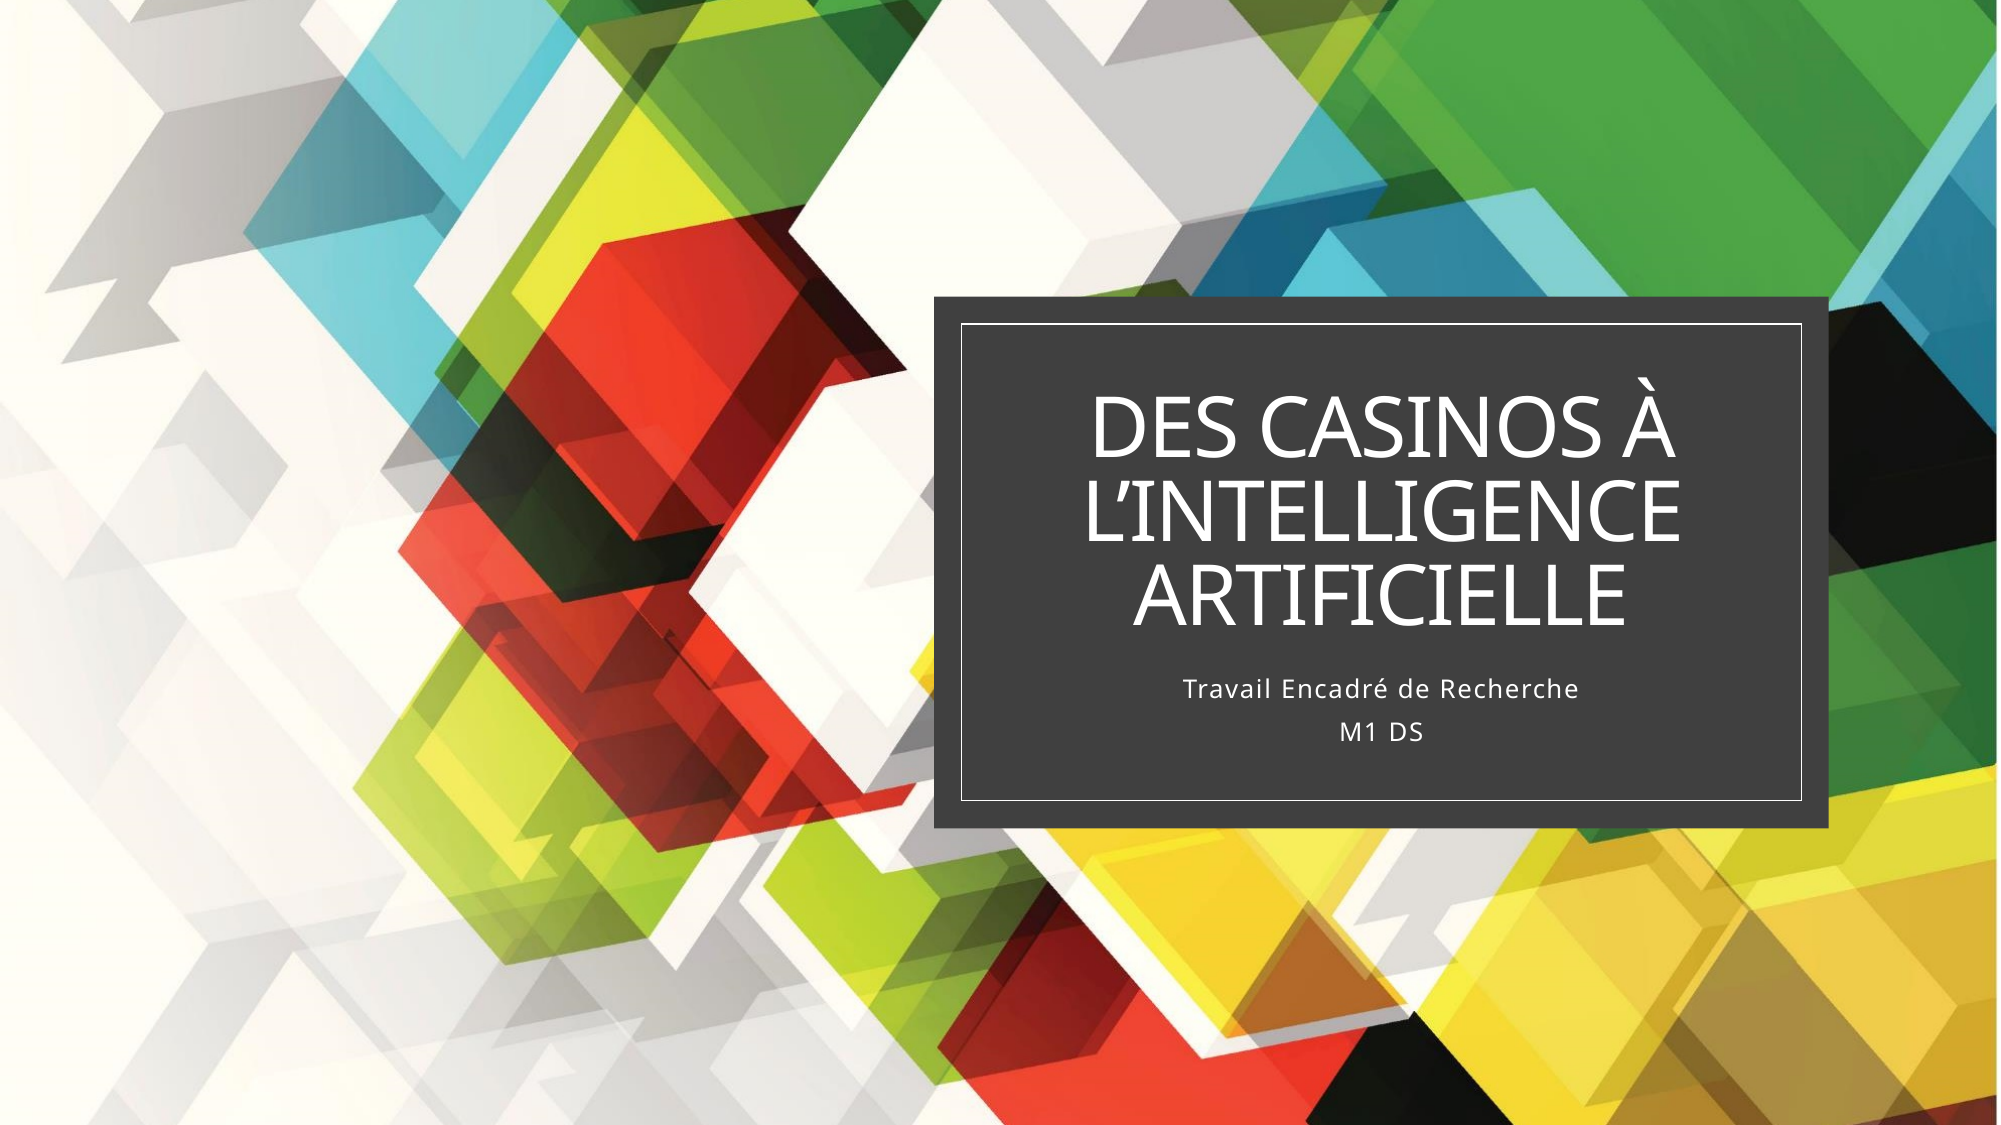

# Des casinos à l’intelligence artificielle
Travail Encadré de Recherche
M1 DS